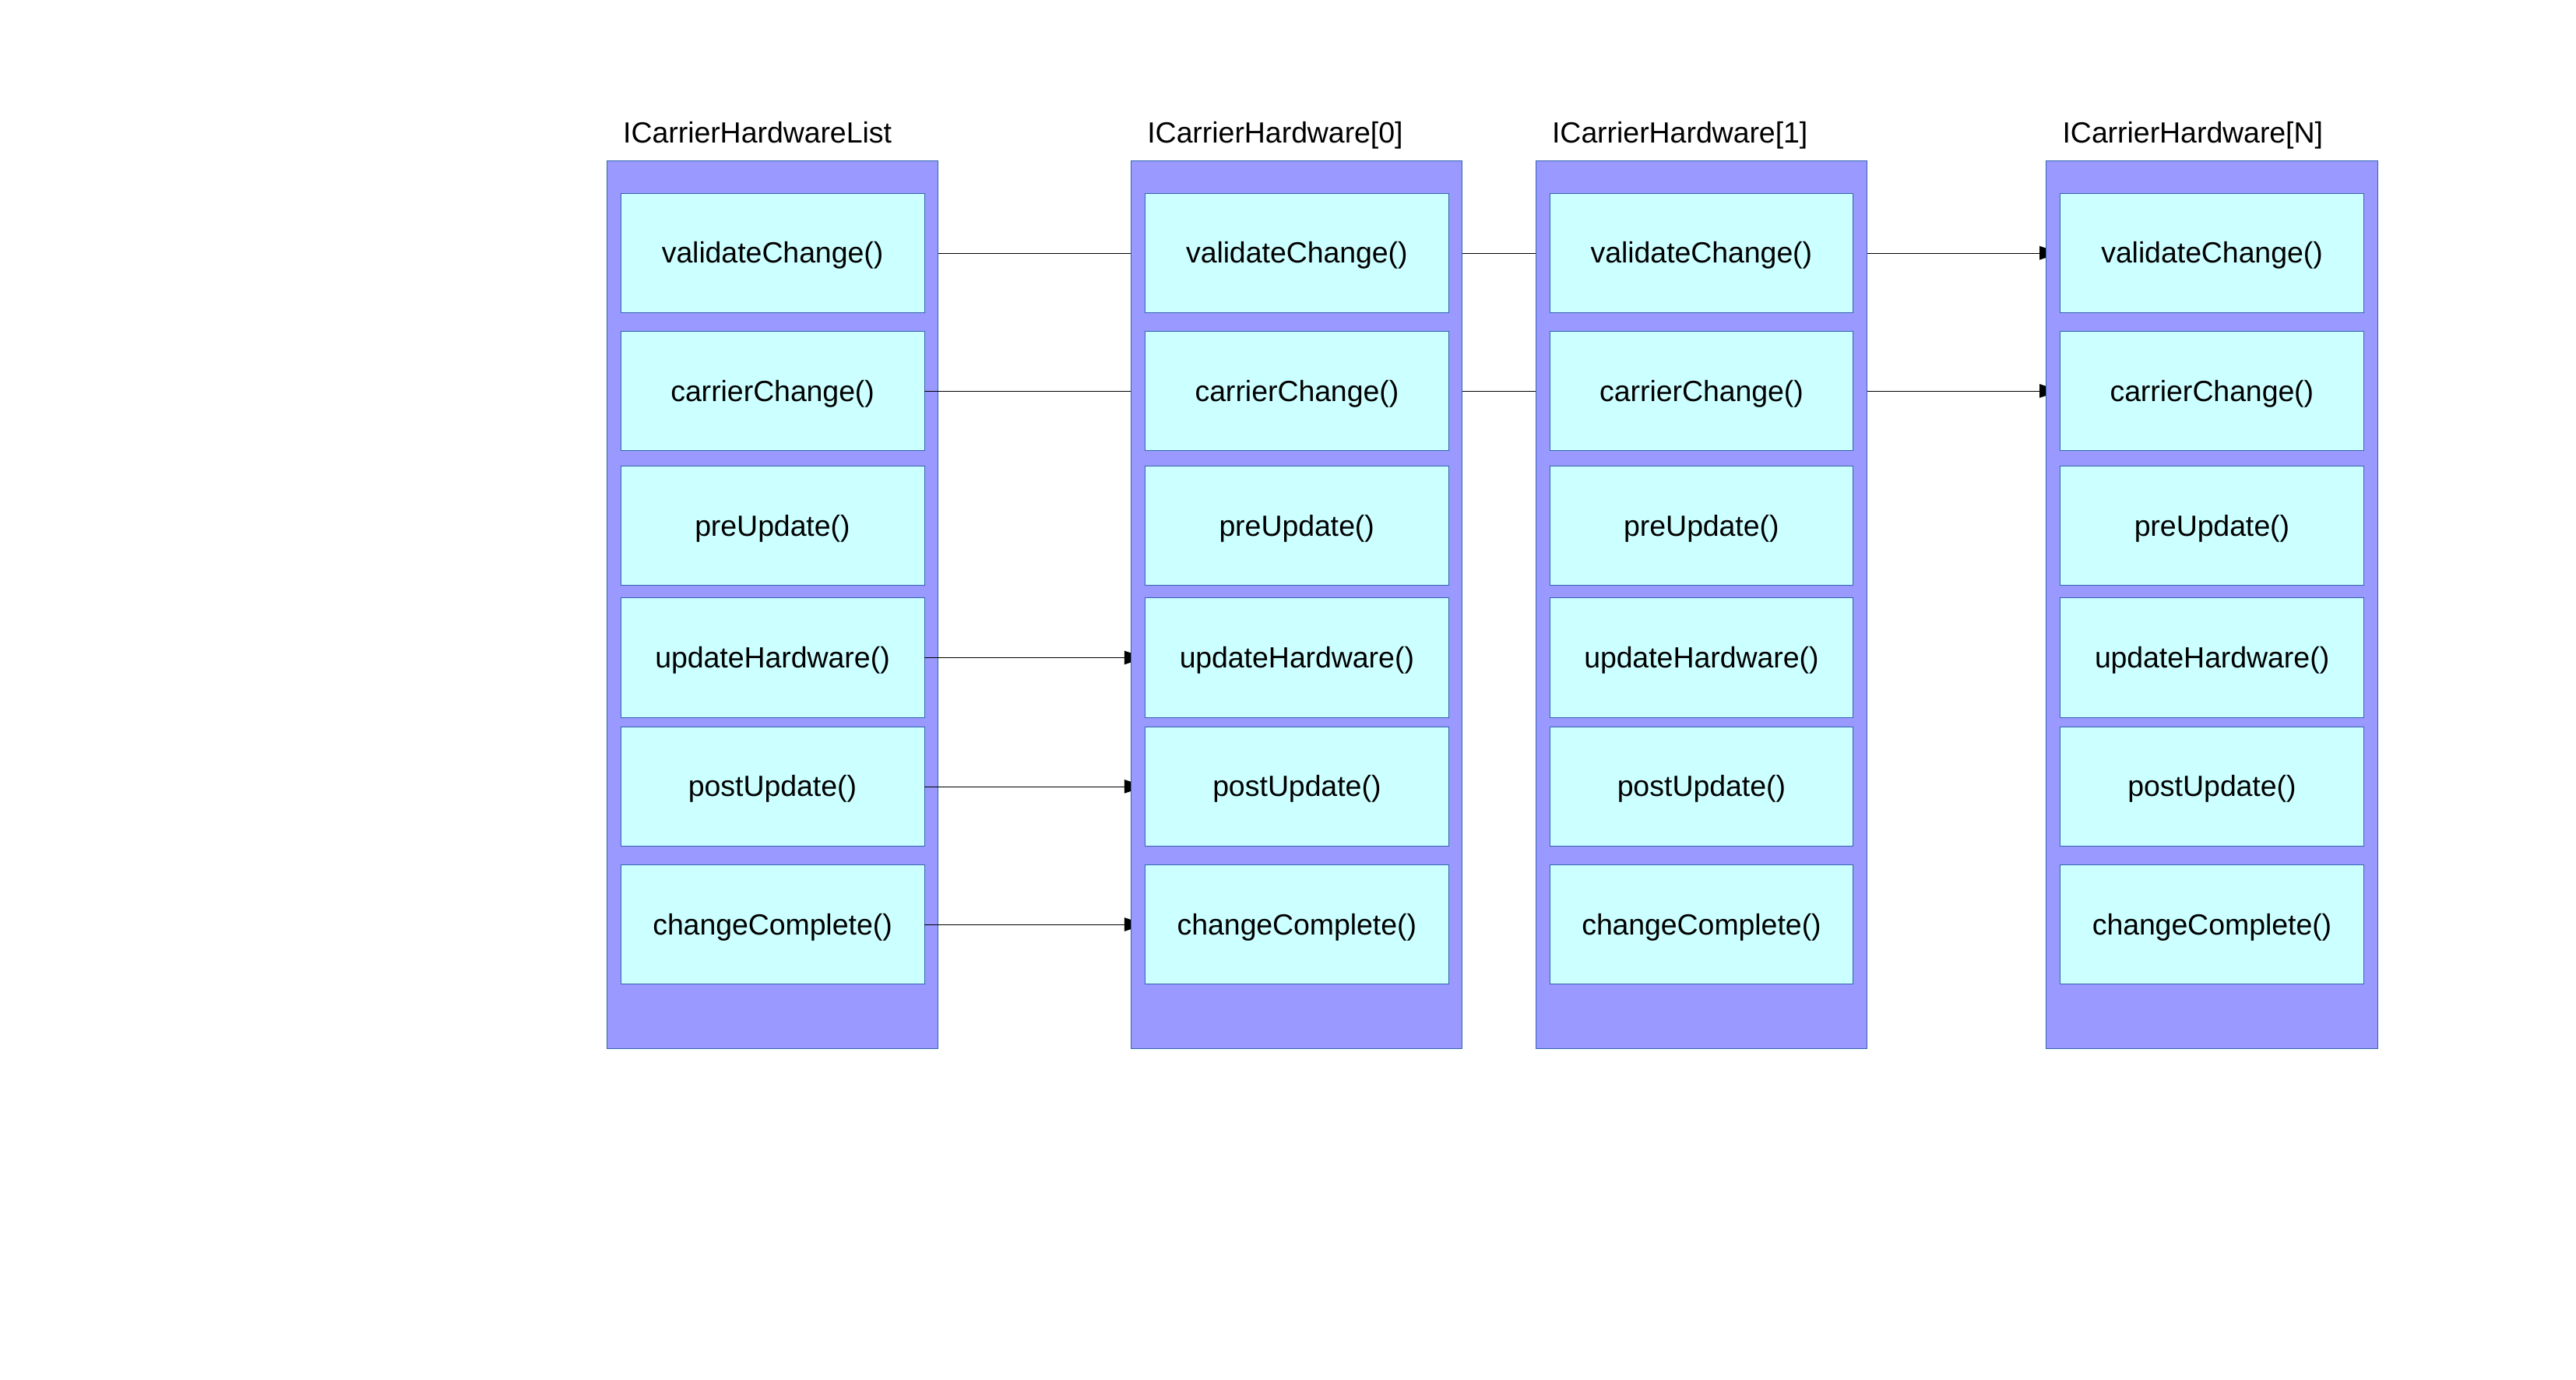

ICarrierHardwareList
ICarrierHardware[0]
ICarrierHardware[1]
ICarrierHardware[N]
validateChange()
validateChange()
validateChange()
validateChange()
carrierChange()
carrierChange()
carrierChange()
carrierChange()
preUpdate()
preUpdate()
preUpdate()
preUpdate()
updateHardware()
updateHardware()
updateHardware()
updateHardware()
postUpdate()
postUpdate()
postUpdate()
postUpdate()
changeComplete()
changeComplete()
changeComplete()
changeComplete()